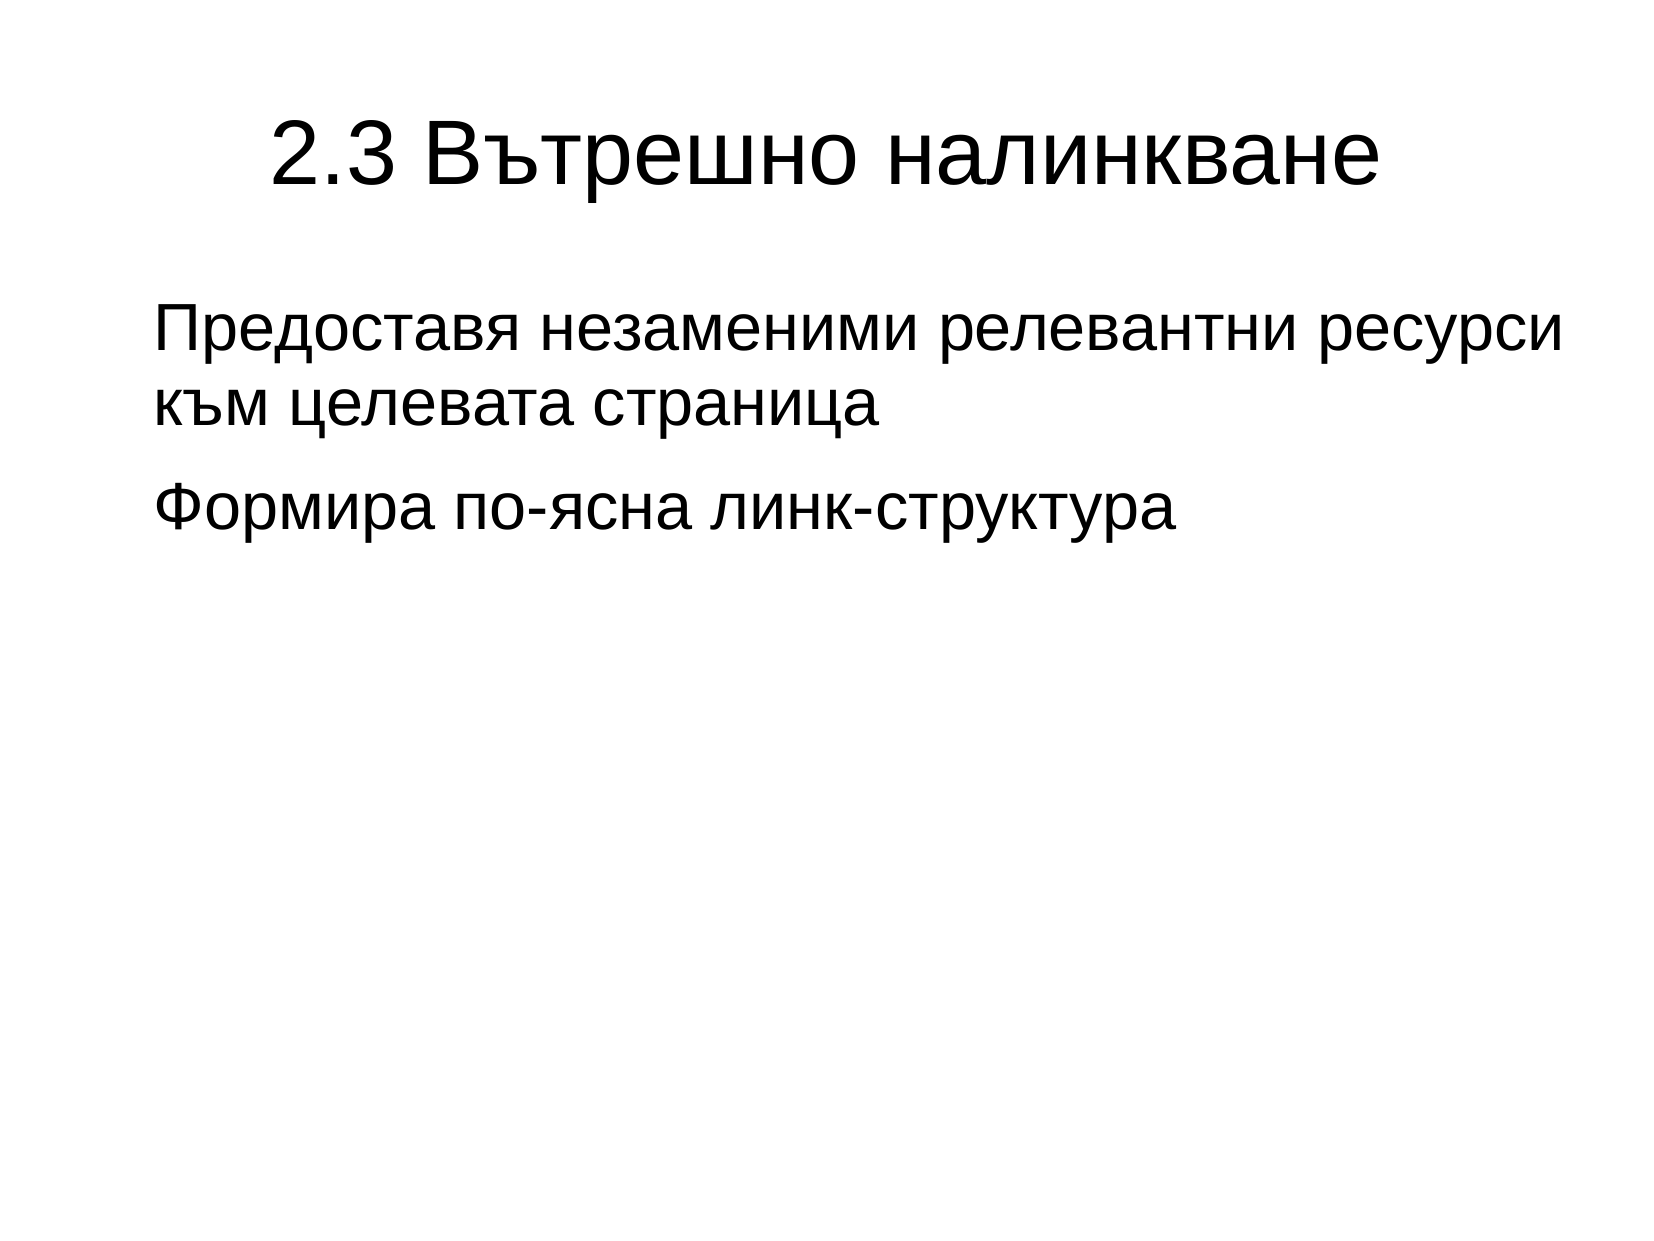

# 2.3 Вътрешно налинкване
Предоставя незаменими релевантни ресурси към целевата страница
Формира по-ясна линк-структура